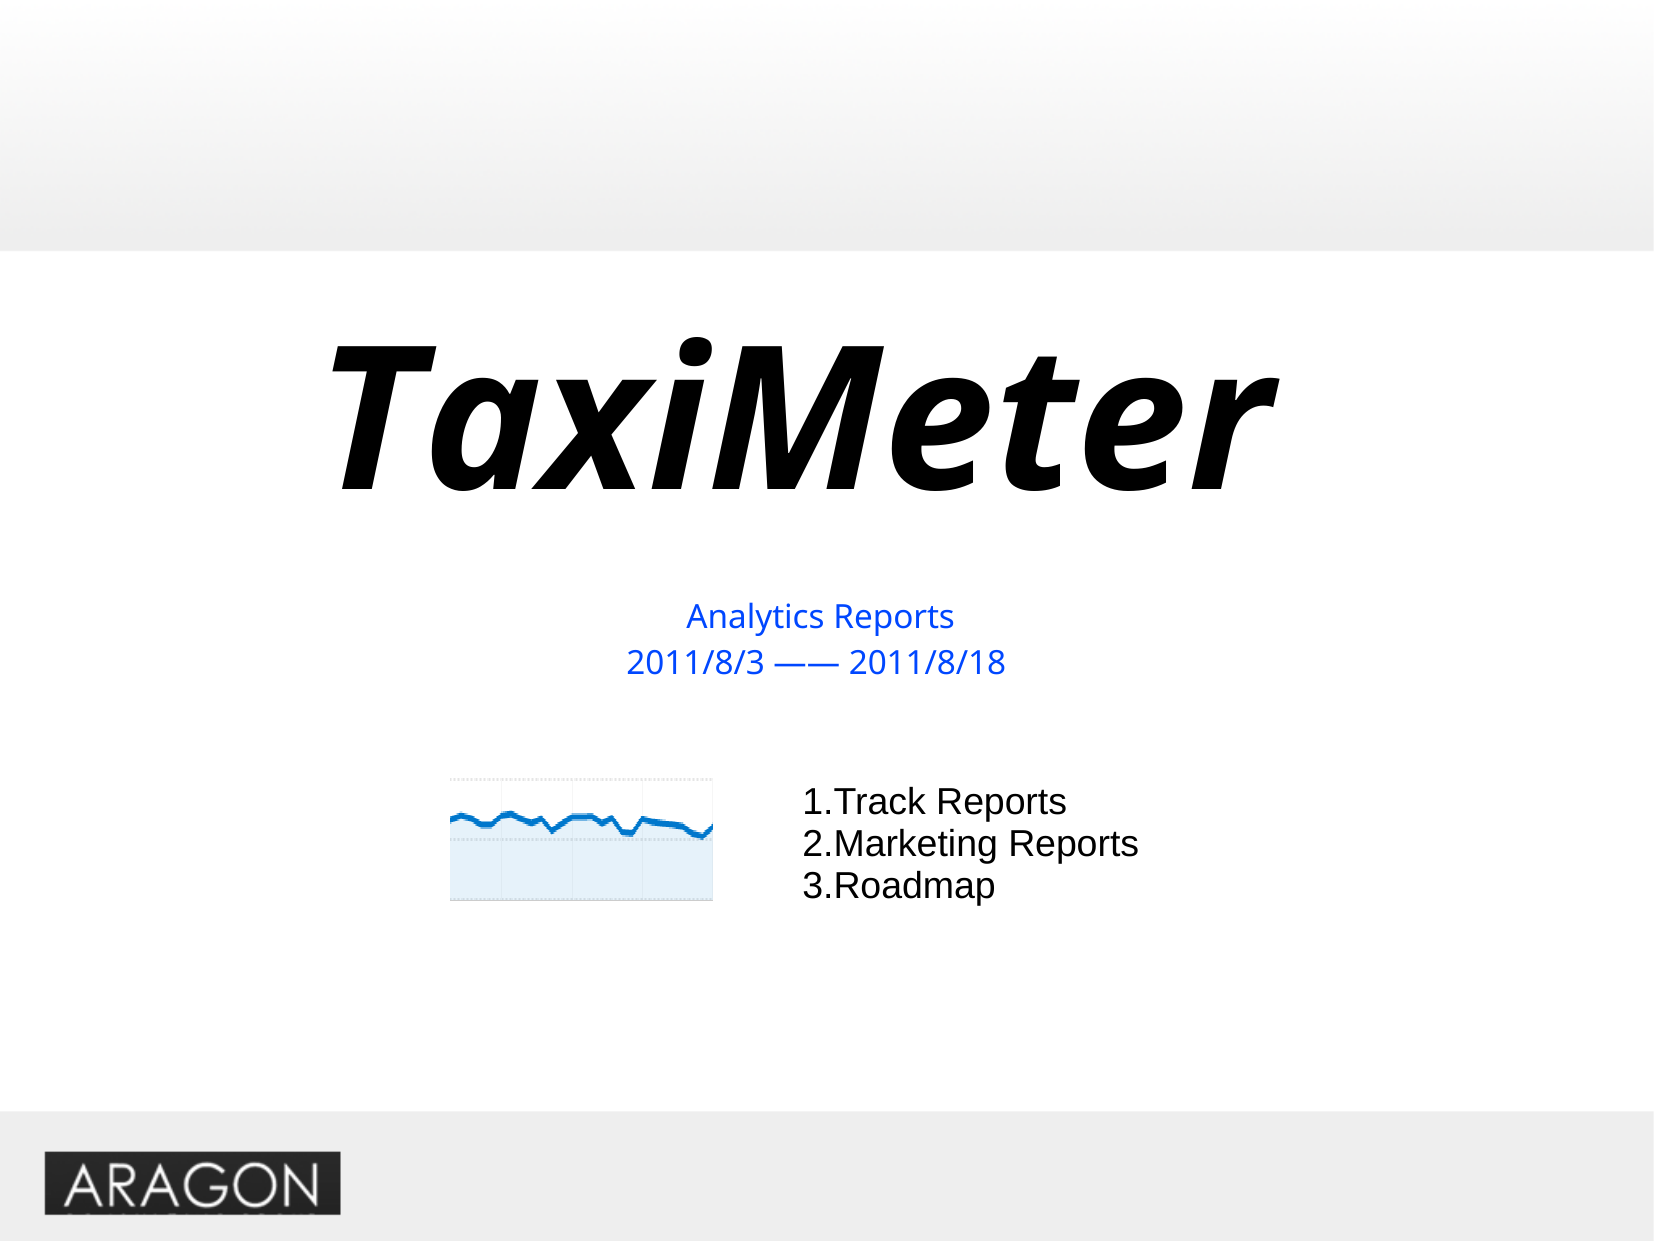

# TaxiMeter
Analytics Reports
2011/8/3 —— 2011/8/18
Track Reports
Marketing Reports
Roadmap